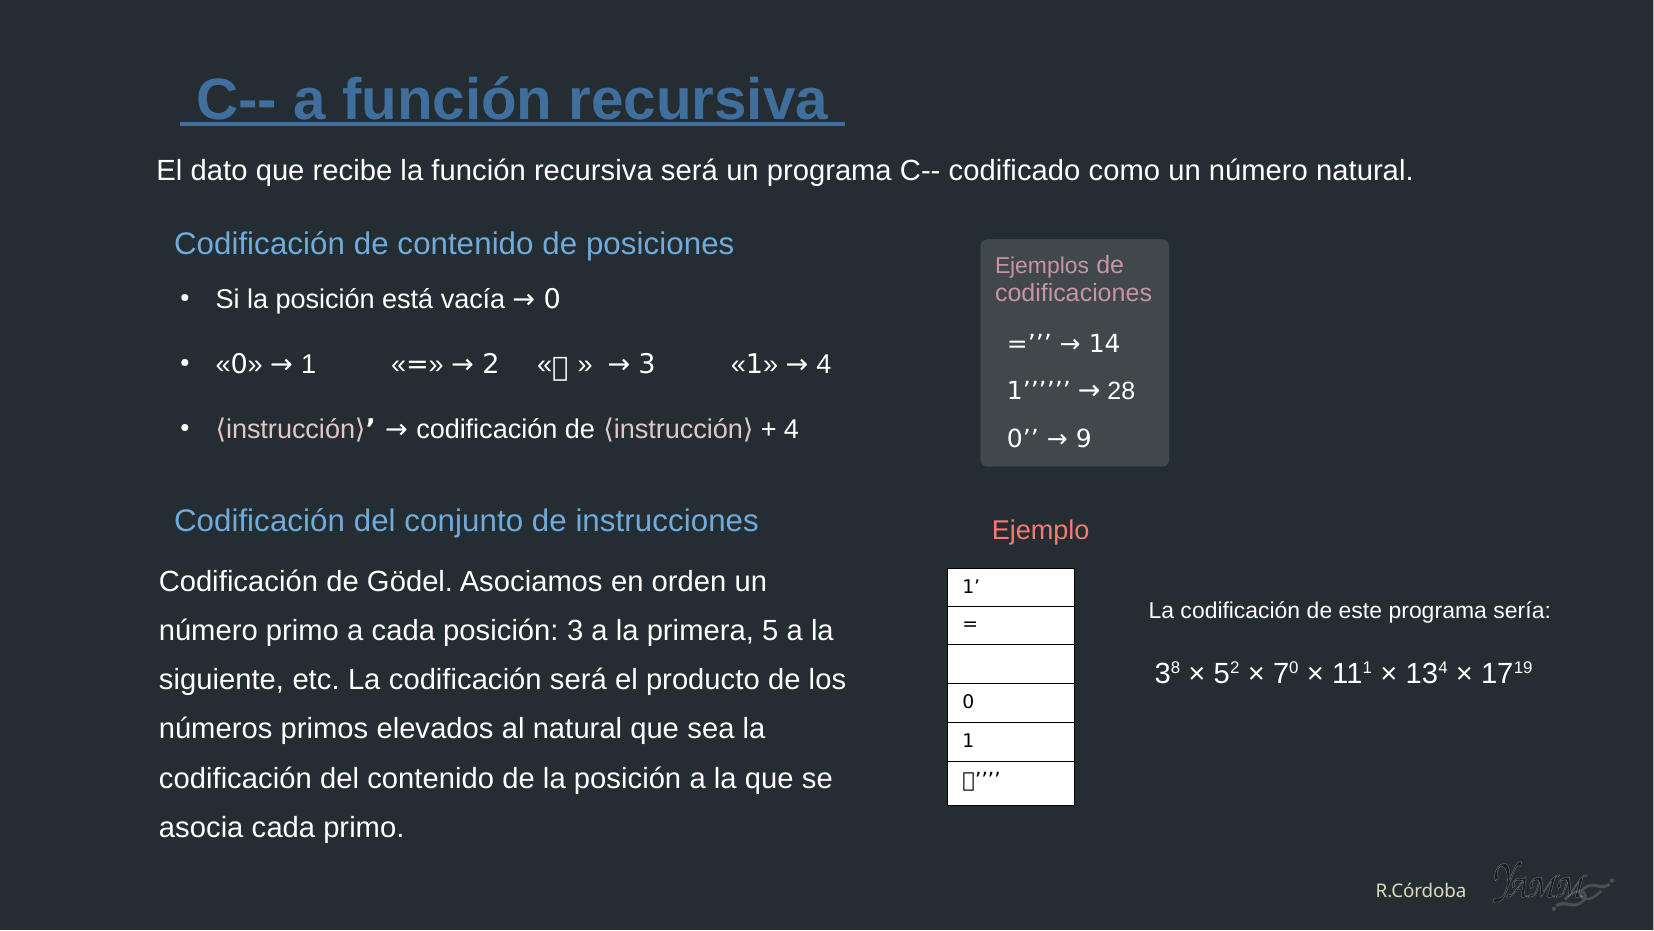

C-- a función recursiva
El dato que recibe la función recursiva será un programa C-- codificado como un número natural.
Codificación de contenido de posiciones
Si la posición está vacía → 0
«0» → 1 «=» → 2 « » → 3 «1» → 4
⟨instrucción⟩’ → codificación de ⟨instrucción⟩ + 4
Ejemplos de codificaciones
=’’’ → 14
1’’’’’’ → 28
0’’ → 9
＊
Codificación del conjunto de instrucciones
Ejemplo
Codificación de Gödel. Asociamos en orden un número primo a cada posición: 3 a la primera, 5 a la siguiente, etc. La codificación será el producto de los números primos elevados al natural que sea la codificación del contenido de la posición a la que se asocia cada primo.
| 1’ |
| --- |
| = |
| |
| 0 |
| 1 |
| ＊’’’’ |
La codificación de este programa sería:
38 × 52 × 70 × 111 × 134 × 1719
R. Córdoba